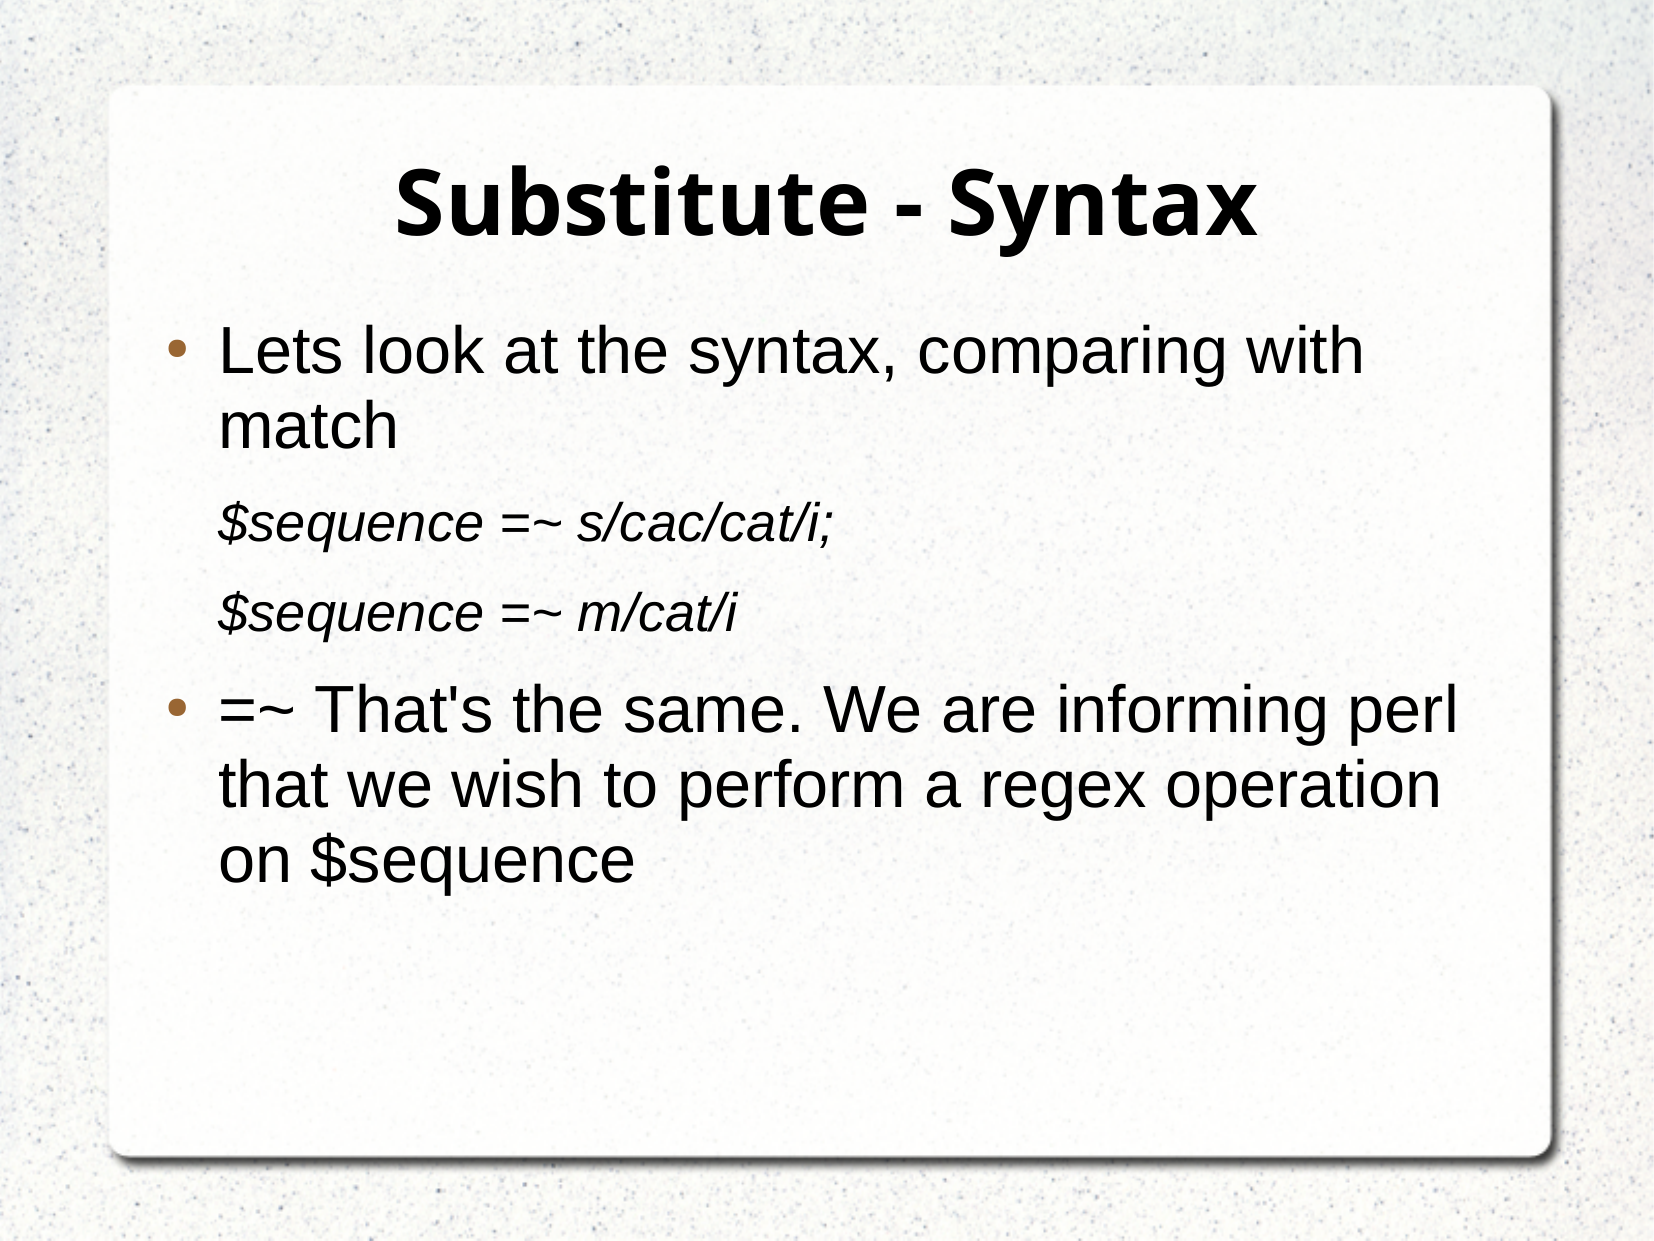

# Substitute - Syntax
Lets look at the syntax, comparing with match
$sequence =~ s/cac/cat/i;
$sequence =~ m/cat/i
=~ That's the same. We are informing perl that we wish to perform a regex operation on $sequence